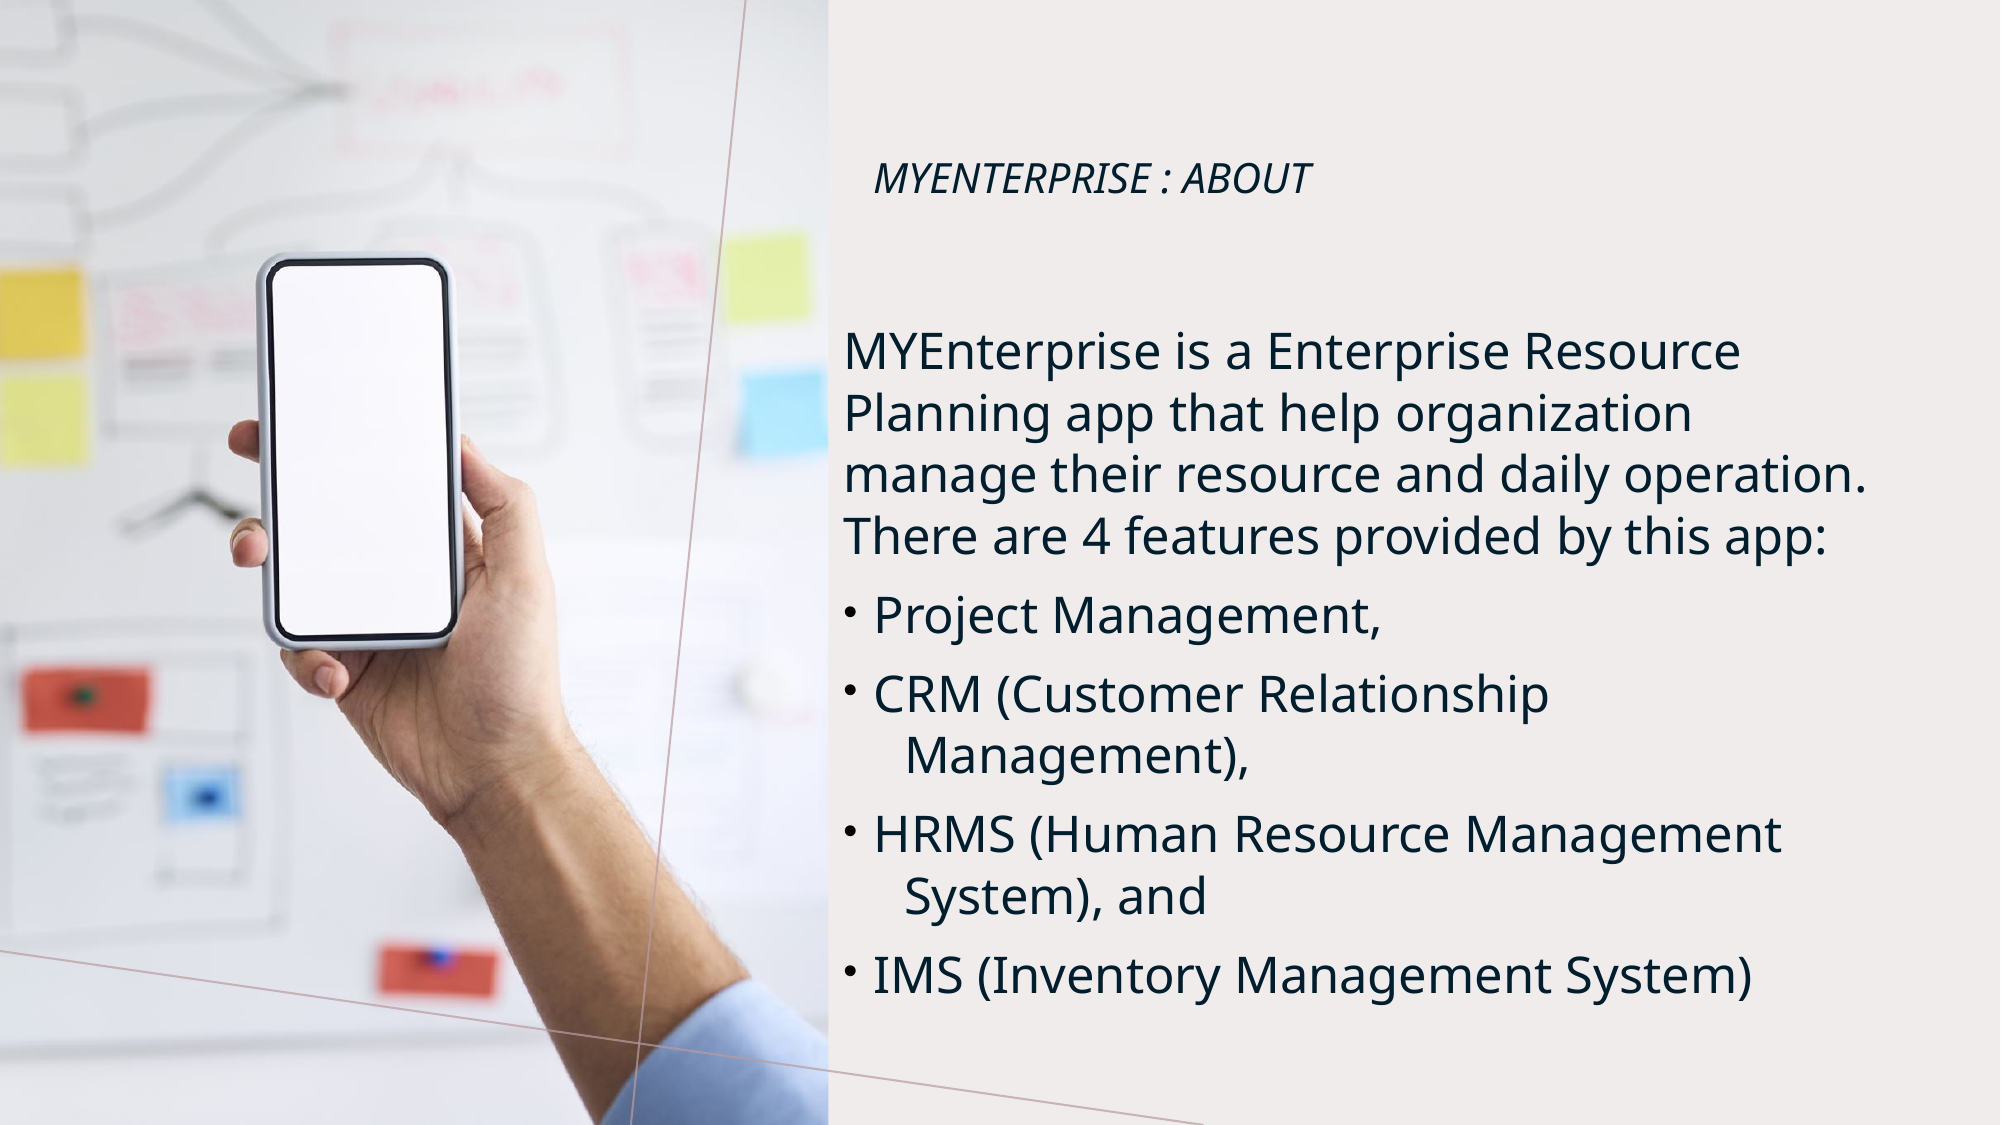

# MYEnterprise : About
MYEnterprise is a Enterprise Resource Planning app that help organization manage their resource and daily operation. There are 4 features provided by this app:
Project Management,
CRM (Customer Relationship Management),
HRMS (Human Resource Management System), and
IMS (Inventory Management System)